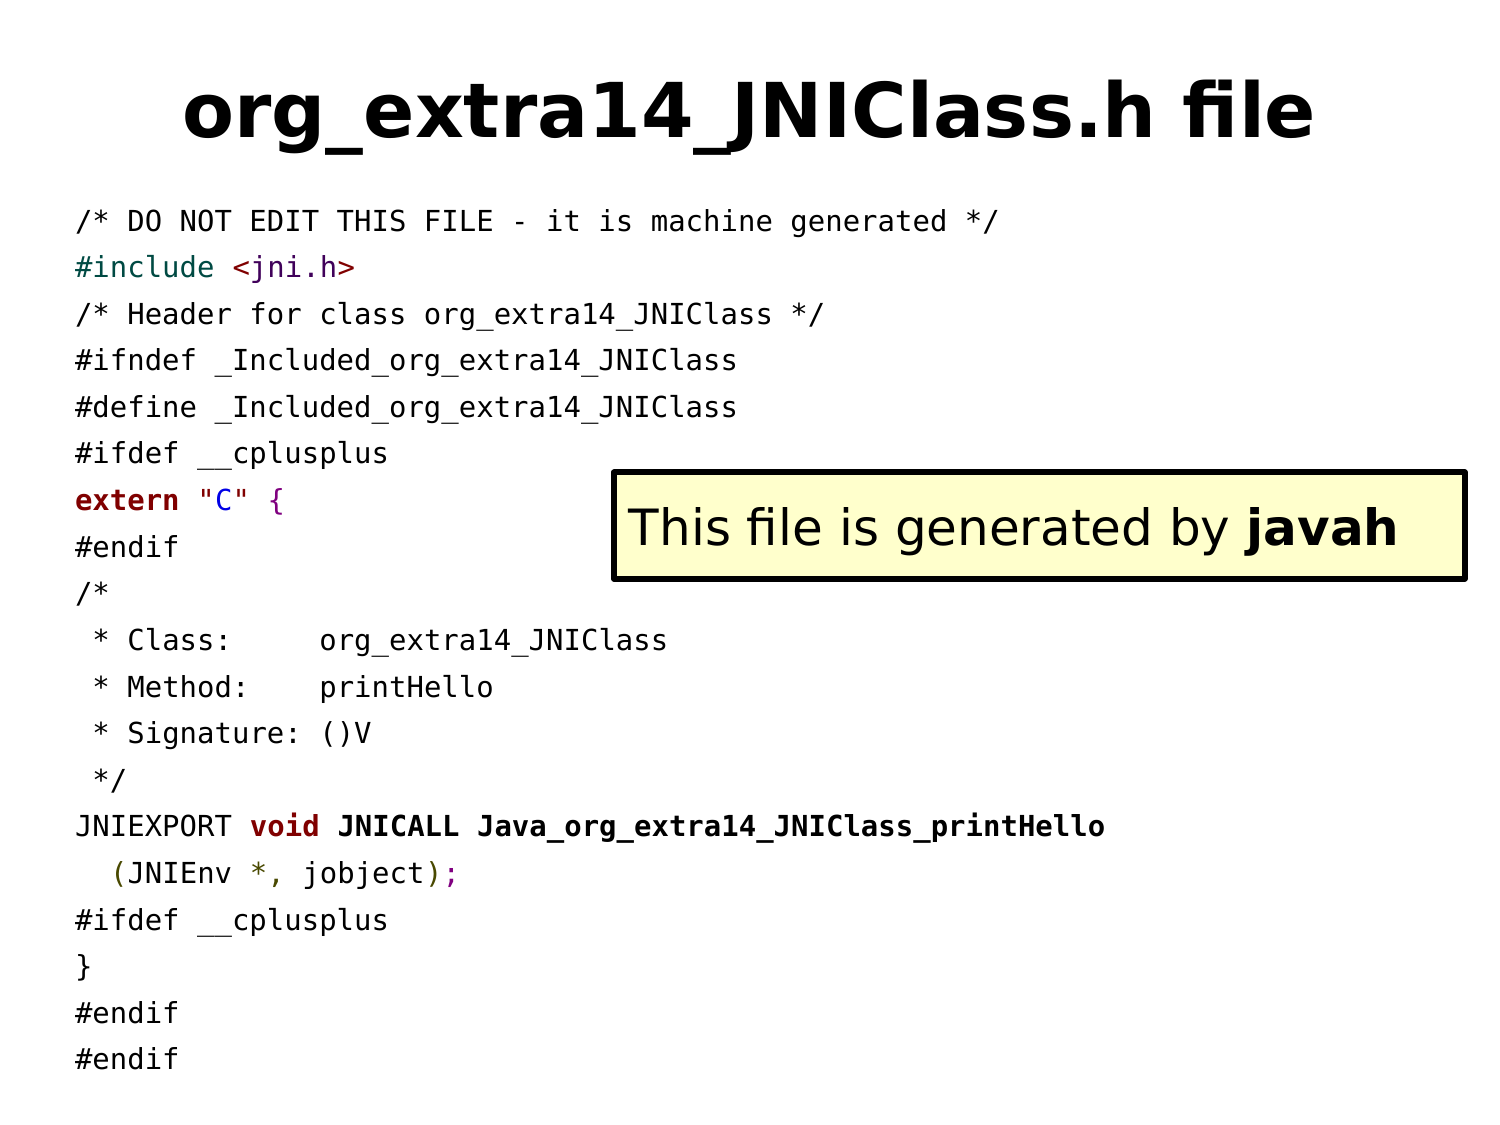

# org_extra14_JNIClass.h file
/* DO NOT EDIT THIS FILE - it is machine generated */
#include <jni.h>
/* Header for class org_extra14_JNIClass */
#ifndef _Included_org_extra14_JNIClass
#define _Included_org_extra14_JNIClass
#ifdef __cplusplus
extern "C" {
#endif
/*
 * Class: org_extra14_JNIClass
 * Method: printHello
 * Signature: ()V
 */
JNIEXPORT void JNICALL Java_org_extra14_JNIClass_printHello
 (JNIEnv *, jobject);
#ifdef __cplusplus
}
#endif
#endif
This file is generated by javah